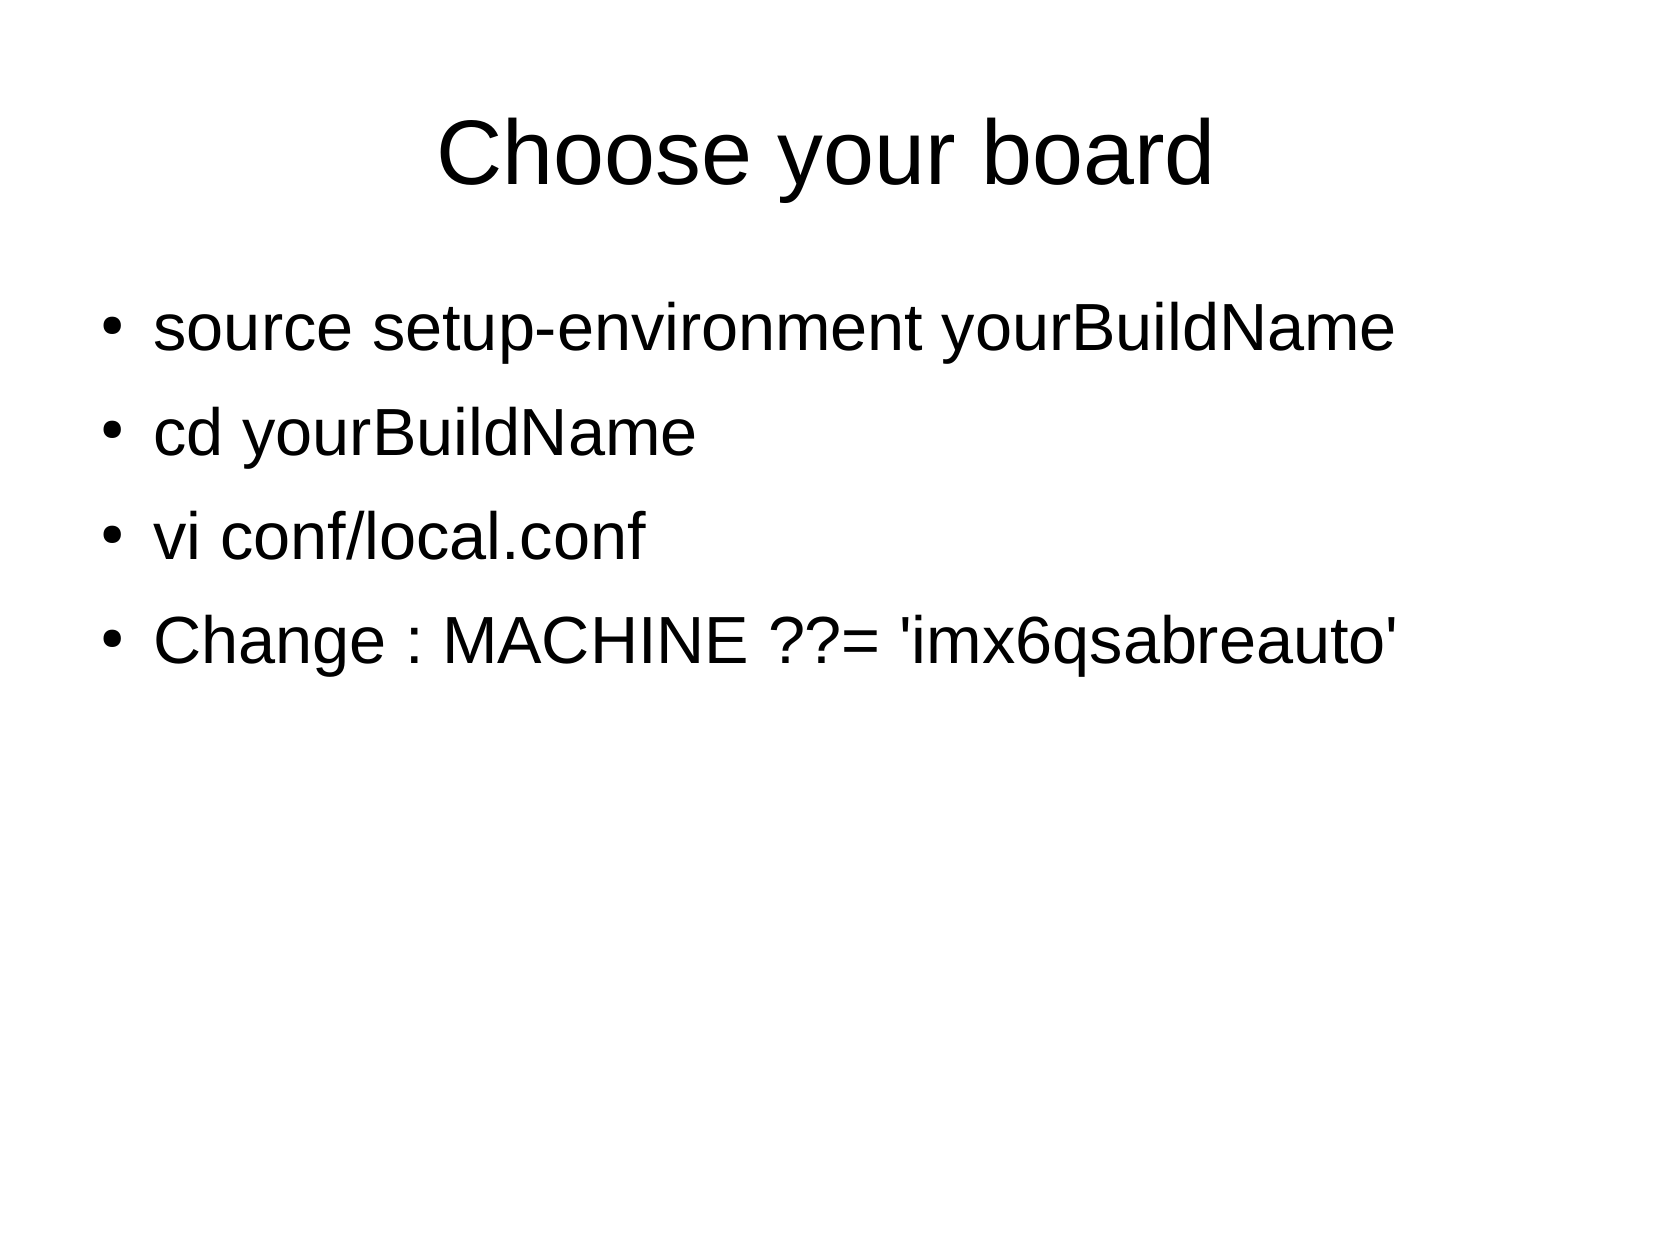

# Choose your board
source setup-environment yourBuildName
cd yourBuildName
vi conf/local.conf
Change : MACHINE ??= 'imx6qsabreauto'